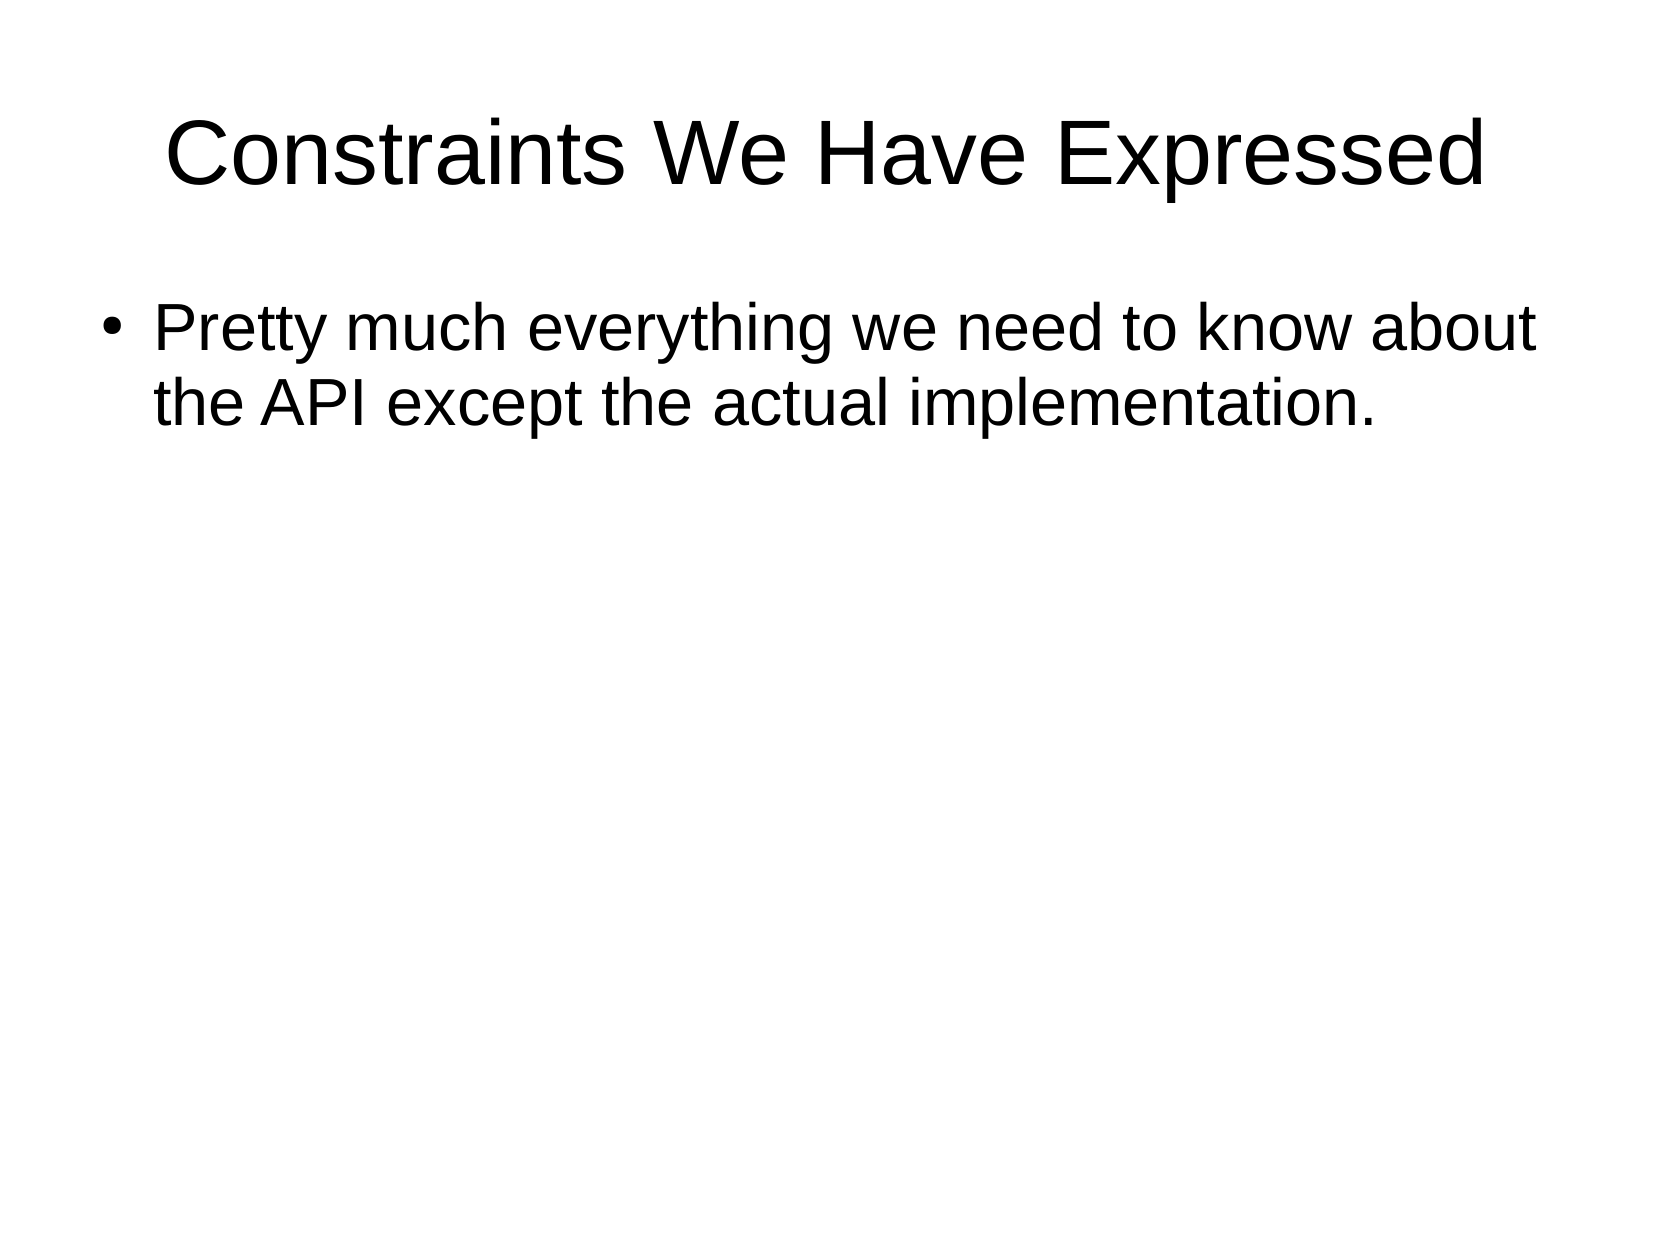

# Constraints We Have Expressed
Pretty much everything we need to know about the API except the actual implementation.